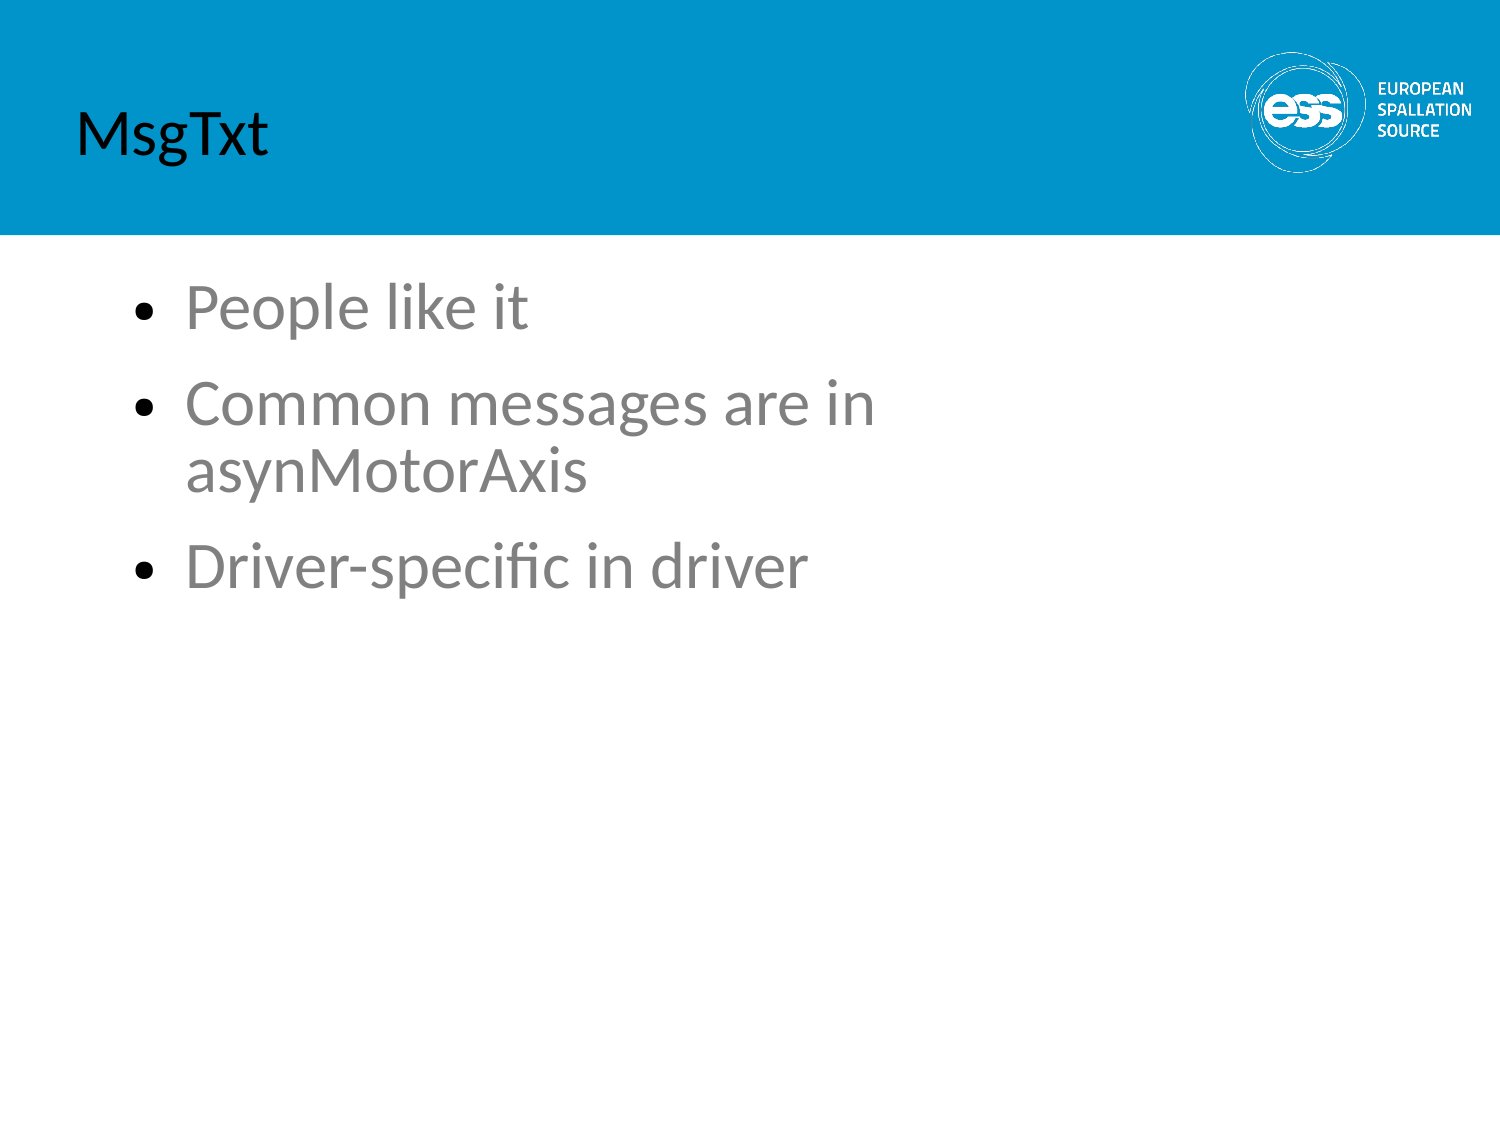

# MsgTxt
People like it
Common messages are in
asynMotorAxis
Driver-specific in driver